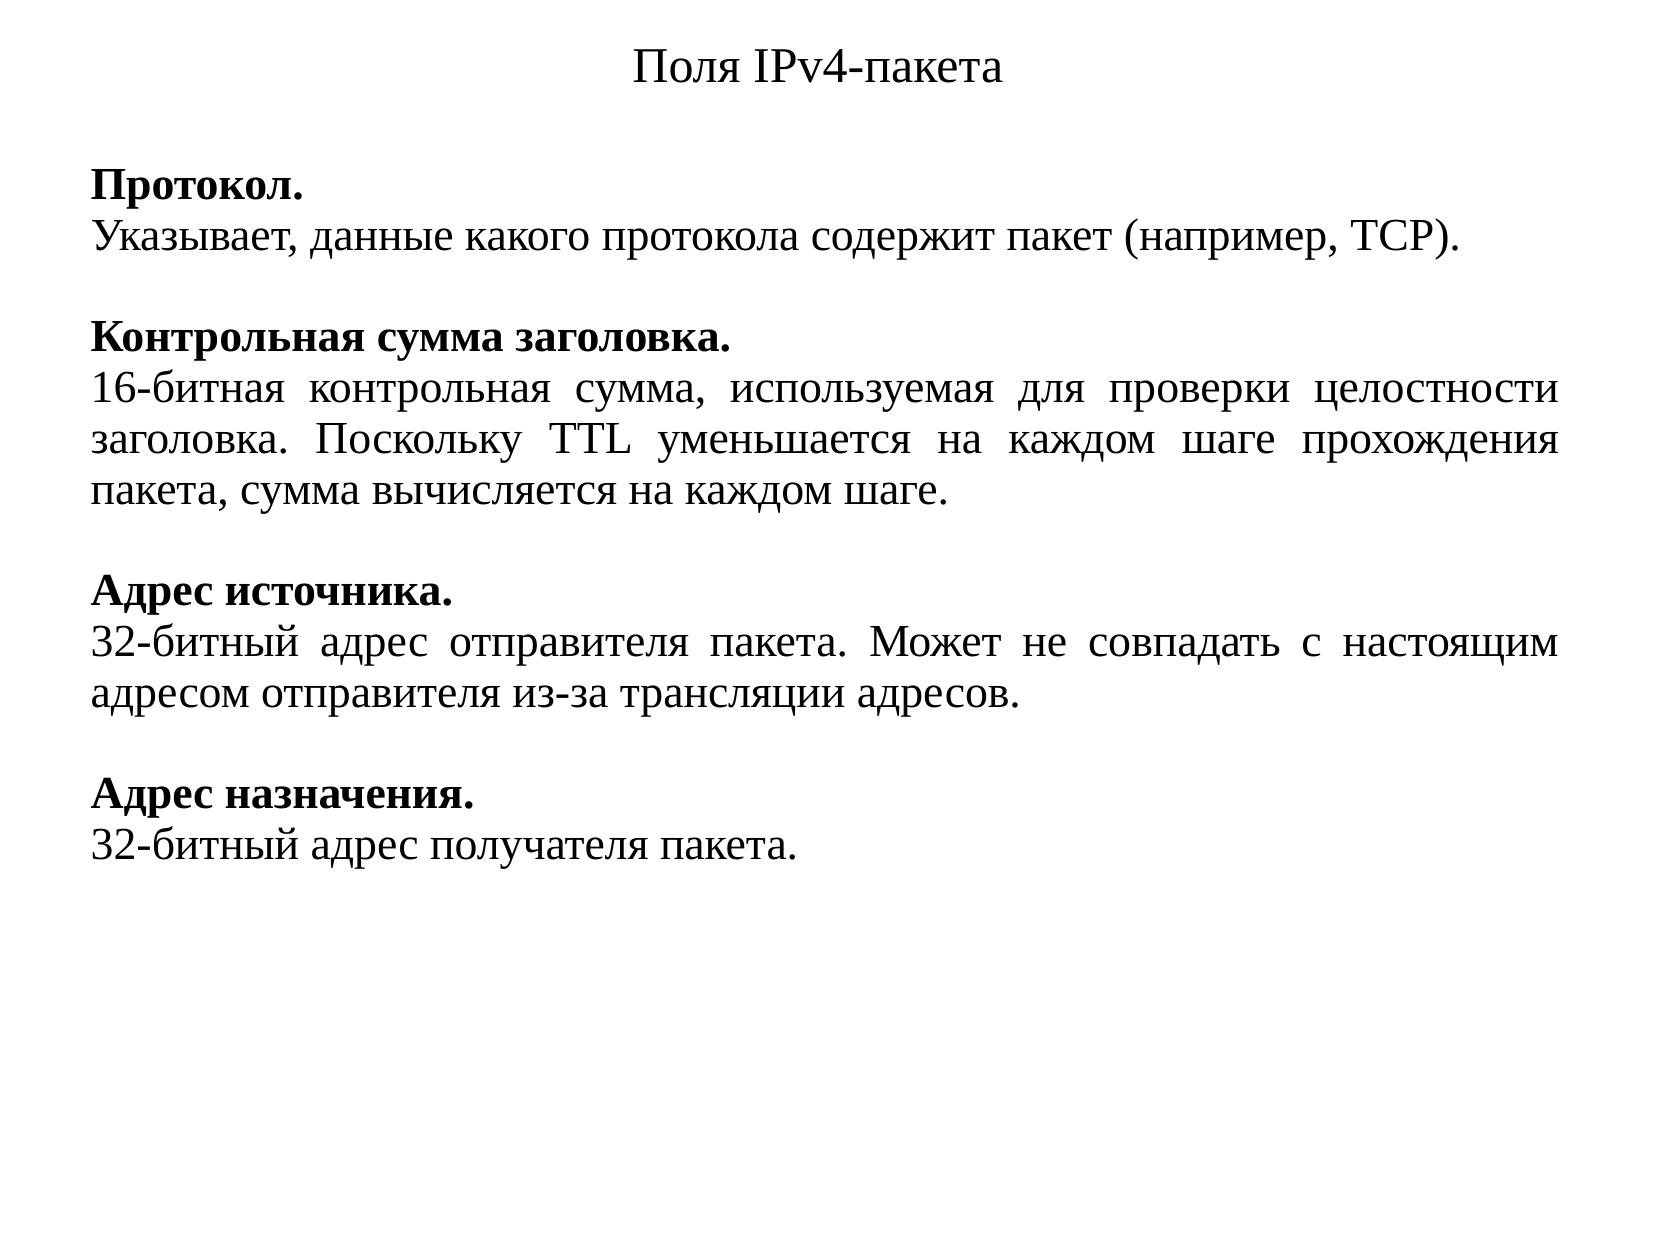

Поля IPv4-пакета
Протокол.
Указывает, данные какого протокола содержит пакет (например, TCP).
Контрольная сумма заголовка.
16-битная контрольная сумма, используемая для проверки целостности заголовка. Поскольку TTL уменьшается на каждом шаге прохождения пакета, сумма вычисляется на каждом шаге.
Адрес источника.
32-битный адрес отправителя пакета. Может не совпадать с настоящим адресом отправителя из-за трансляции адресов.
Адрес назначения.
32-битный адрес получателя пакета.